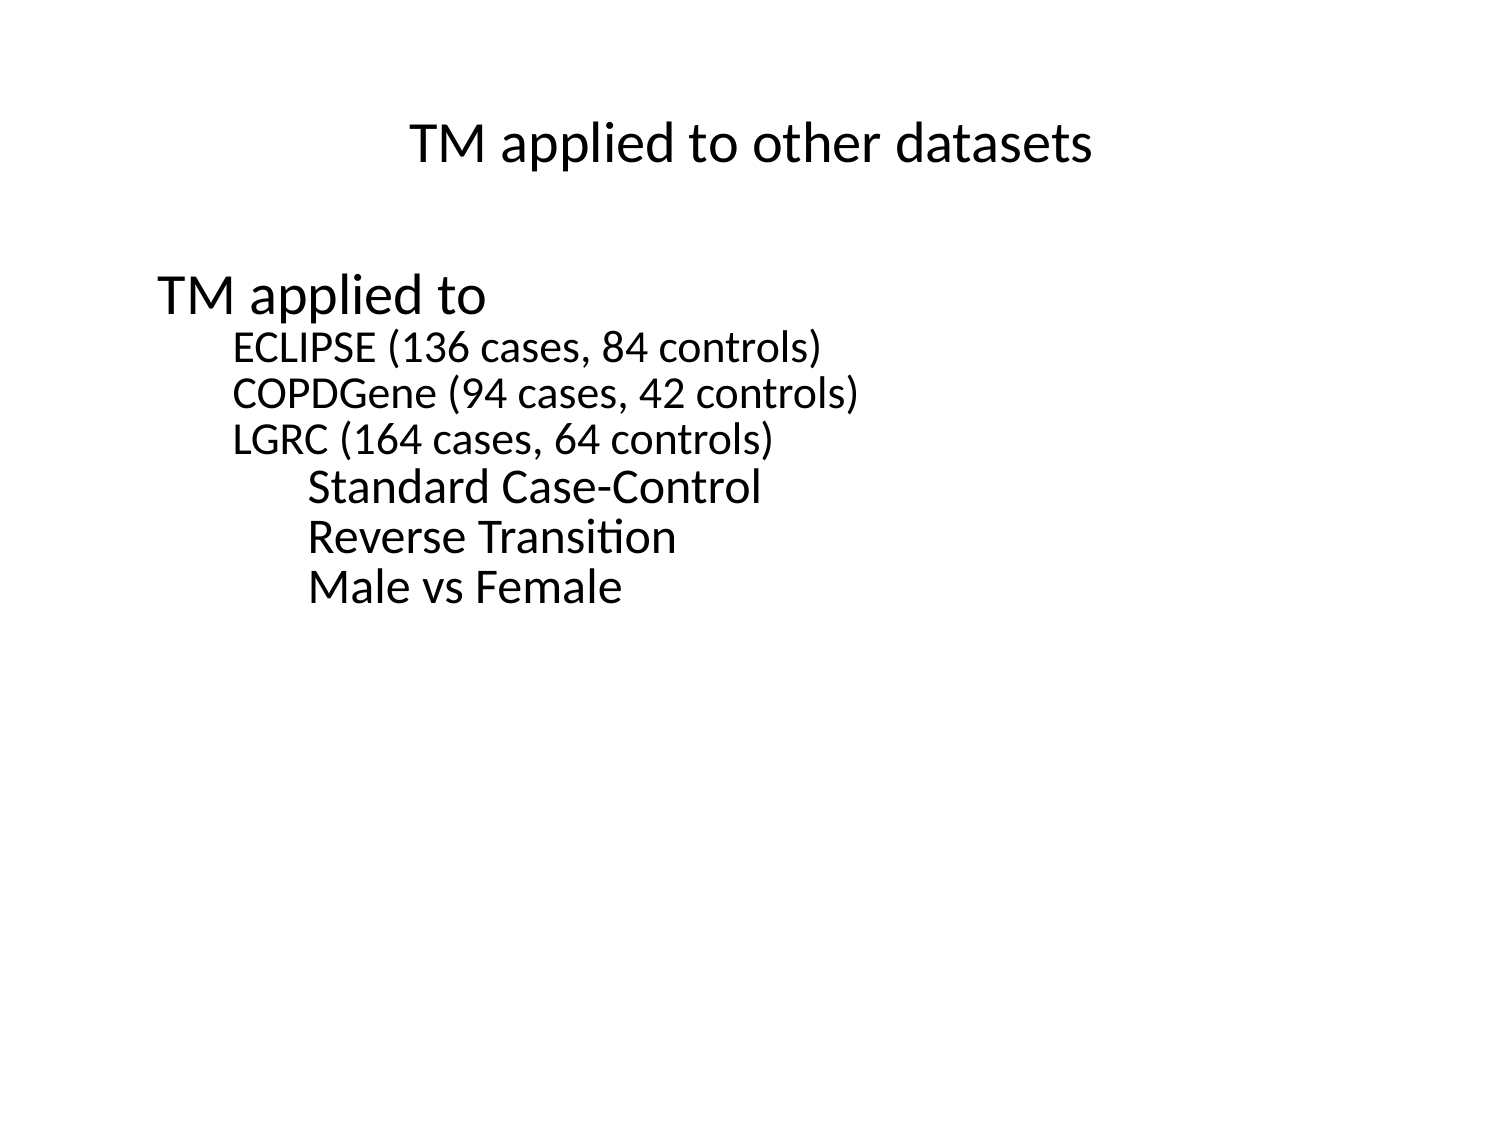

# TM applied to other datasets
TM applied to
	ECLIPSE (136 cases, 84 controls)
	COPDGene (94 cases, 42 controls)
	LGRC (164 cases, 64 controls)
		Standard Case-Control
		Reverse Transition
		Male vs Female